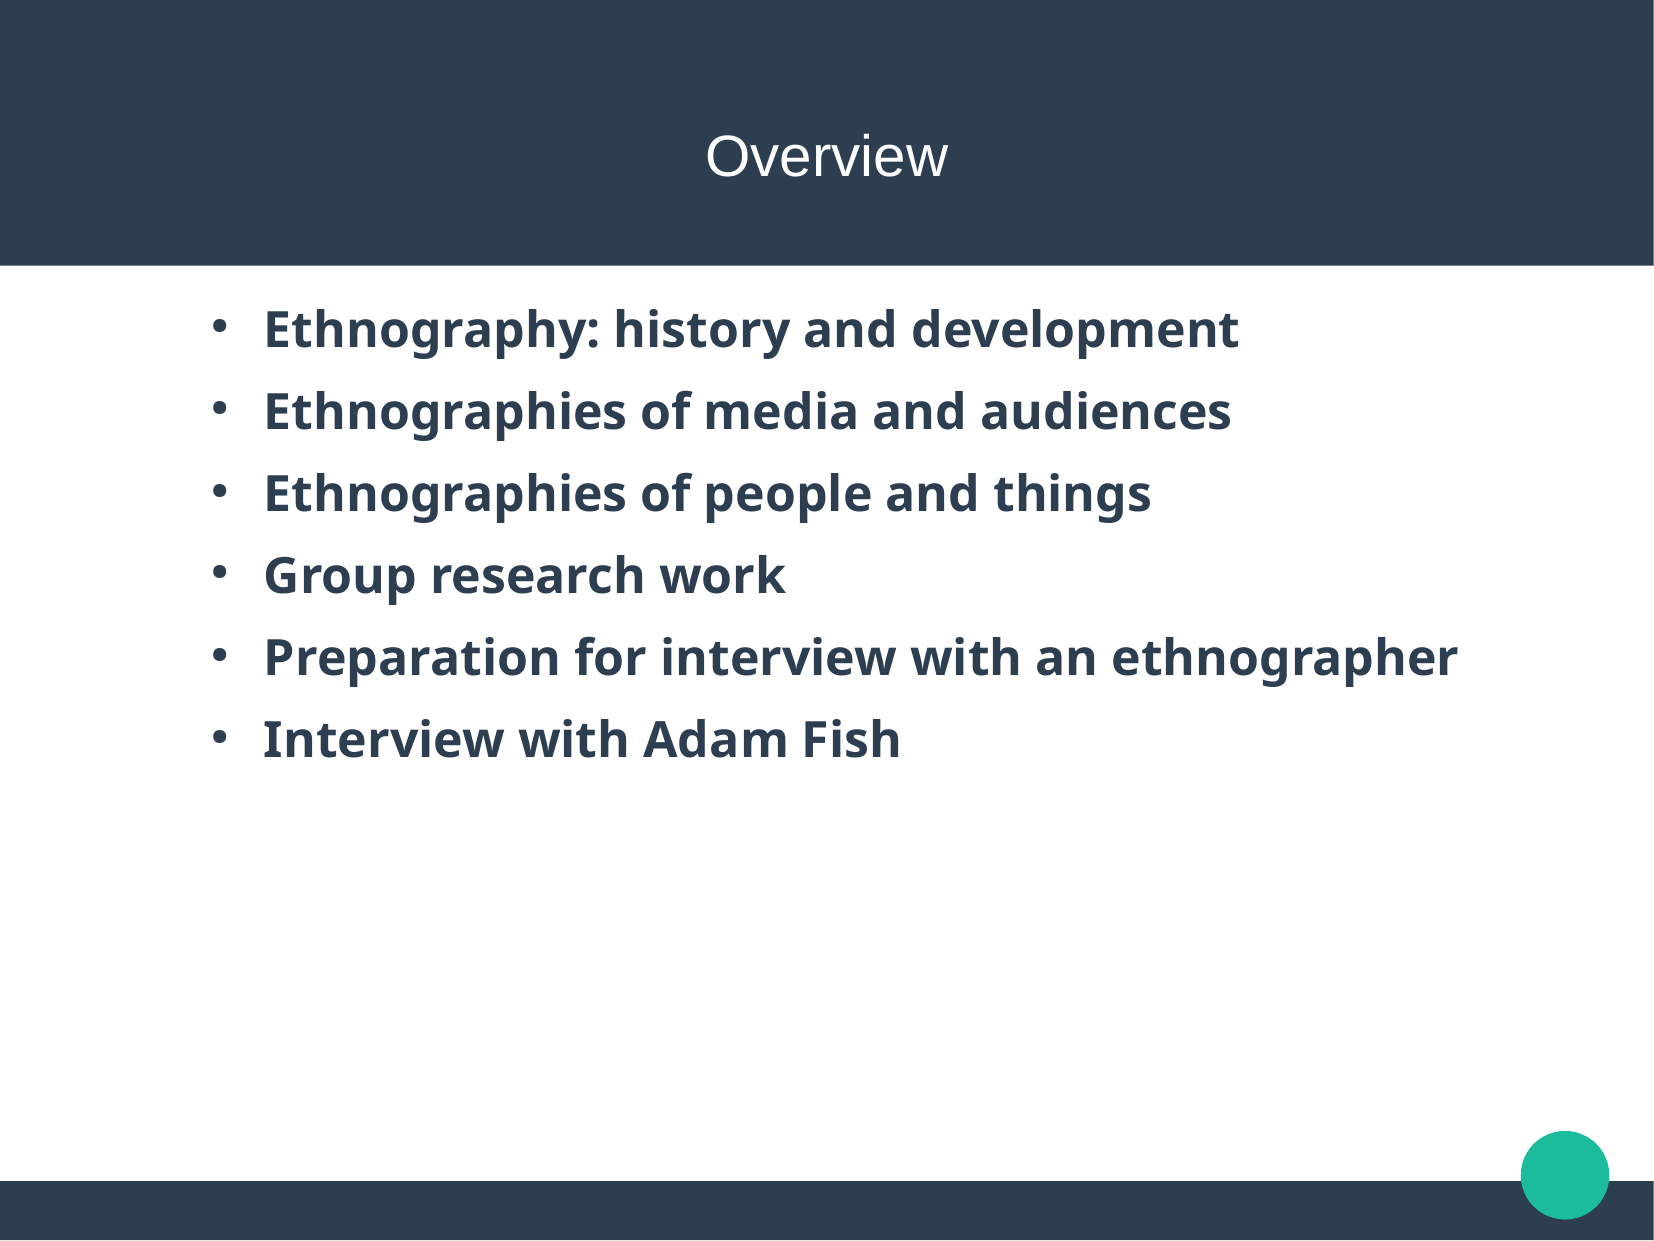

# Overview
Ethnography: history and development
Ethnographies of media and audiences
Ethnographies of people and things
Group research work
Preparation for interview with an ethnographer
Interview with Adam Fish